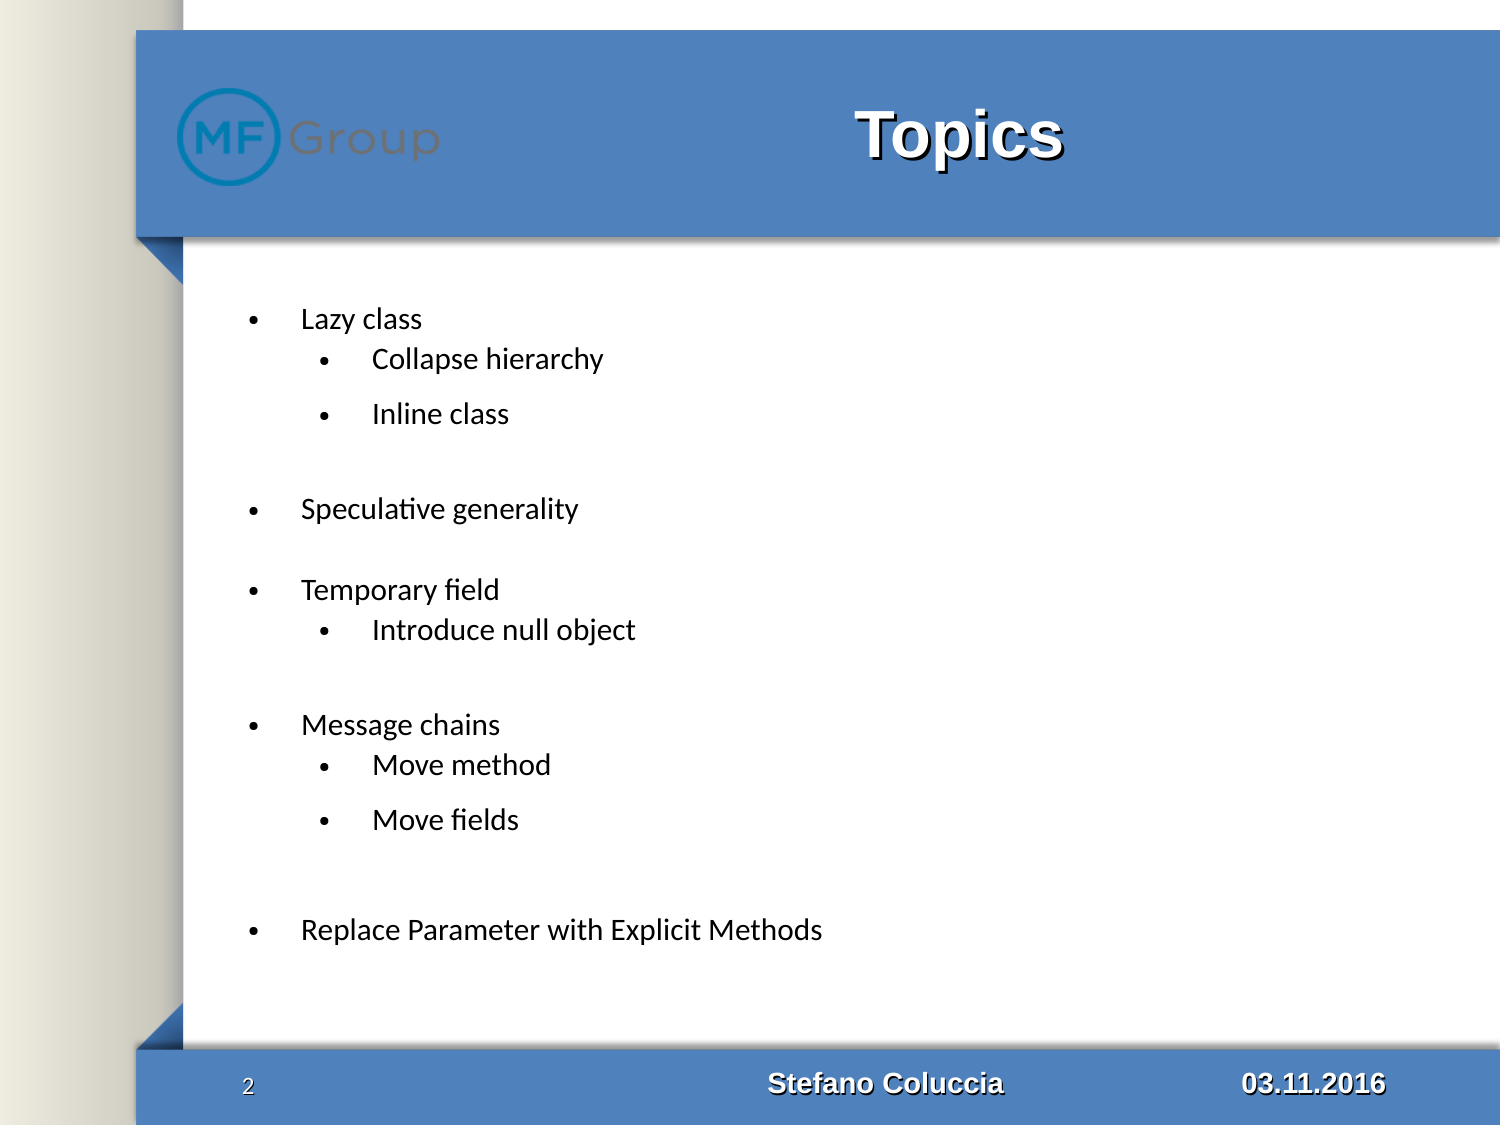

# Topics
Lazy class
Collapse hierarchy
Inline class
Speculative generality
Temporary field
Introduce null object
Message chains
Move method
Move fields
Replace Parameter with Explicit Methods
2
Stefano Coluccia
03.11.2016